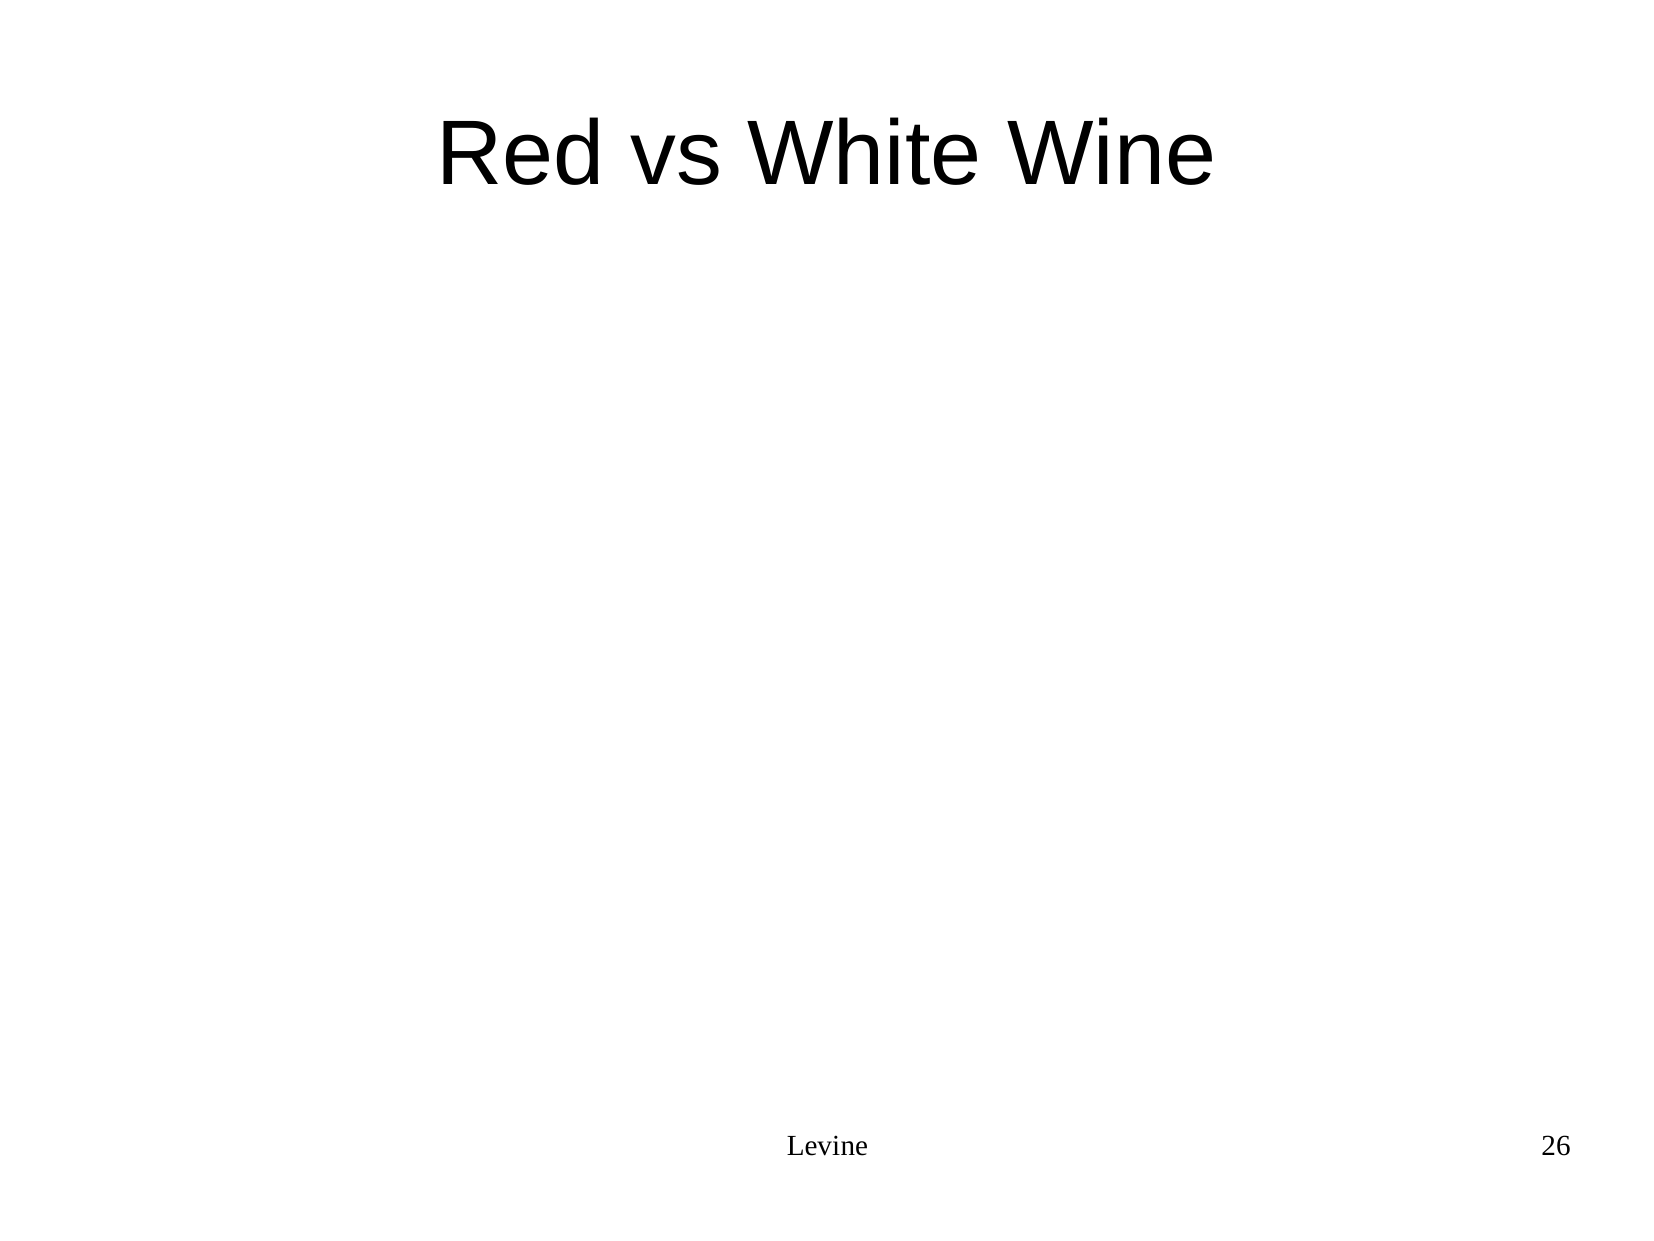

# Red vs White Wine
Levine
26